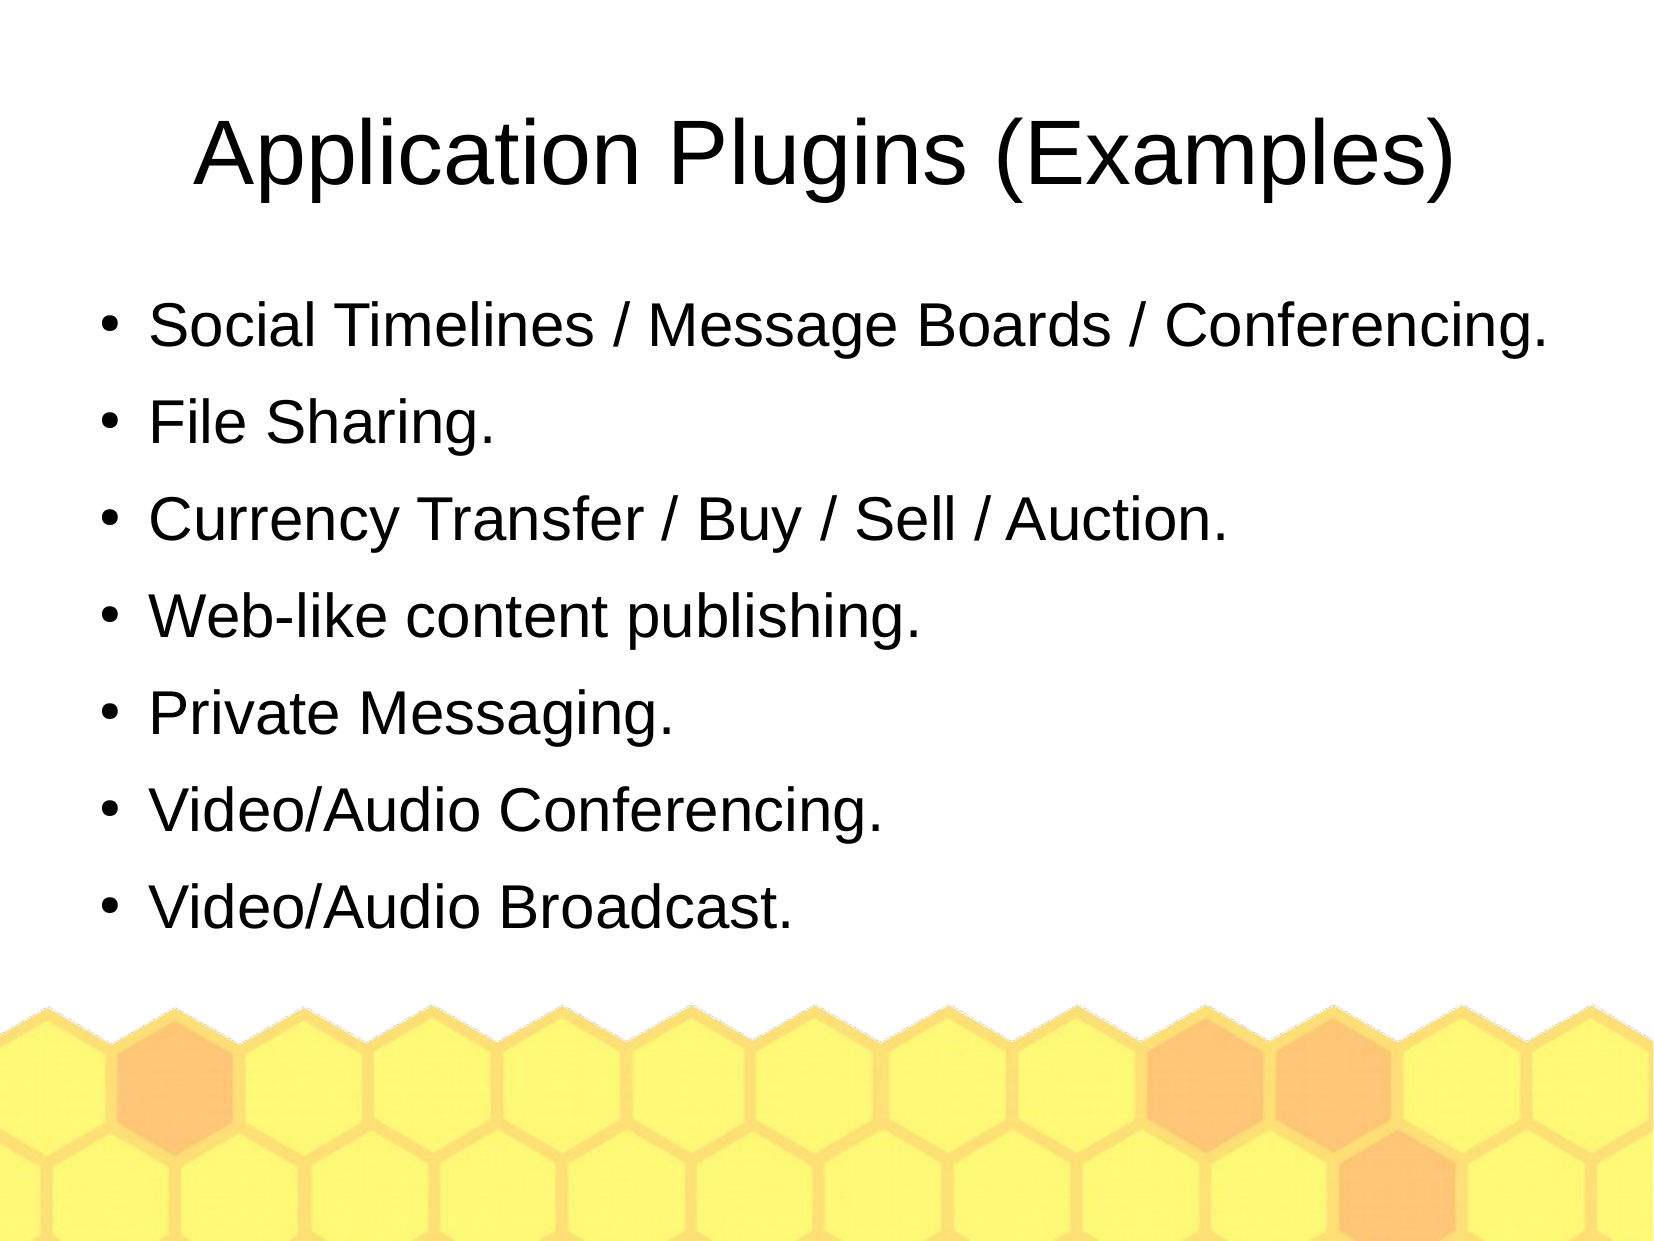

# Application Plugins (Examples)
Social Timelines / Message Boards / Conferencing.
File Sharing.
Currency Transfer / Buy / Sell / Auction.
Web-like content publishing.
Private Messaging.
Video/Audio Conferencing.
Video/Audio Broadcast.